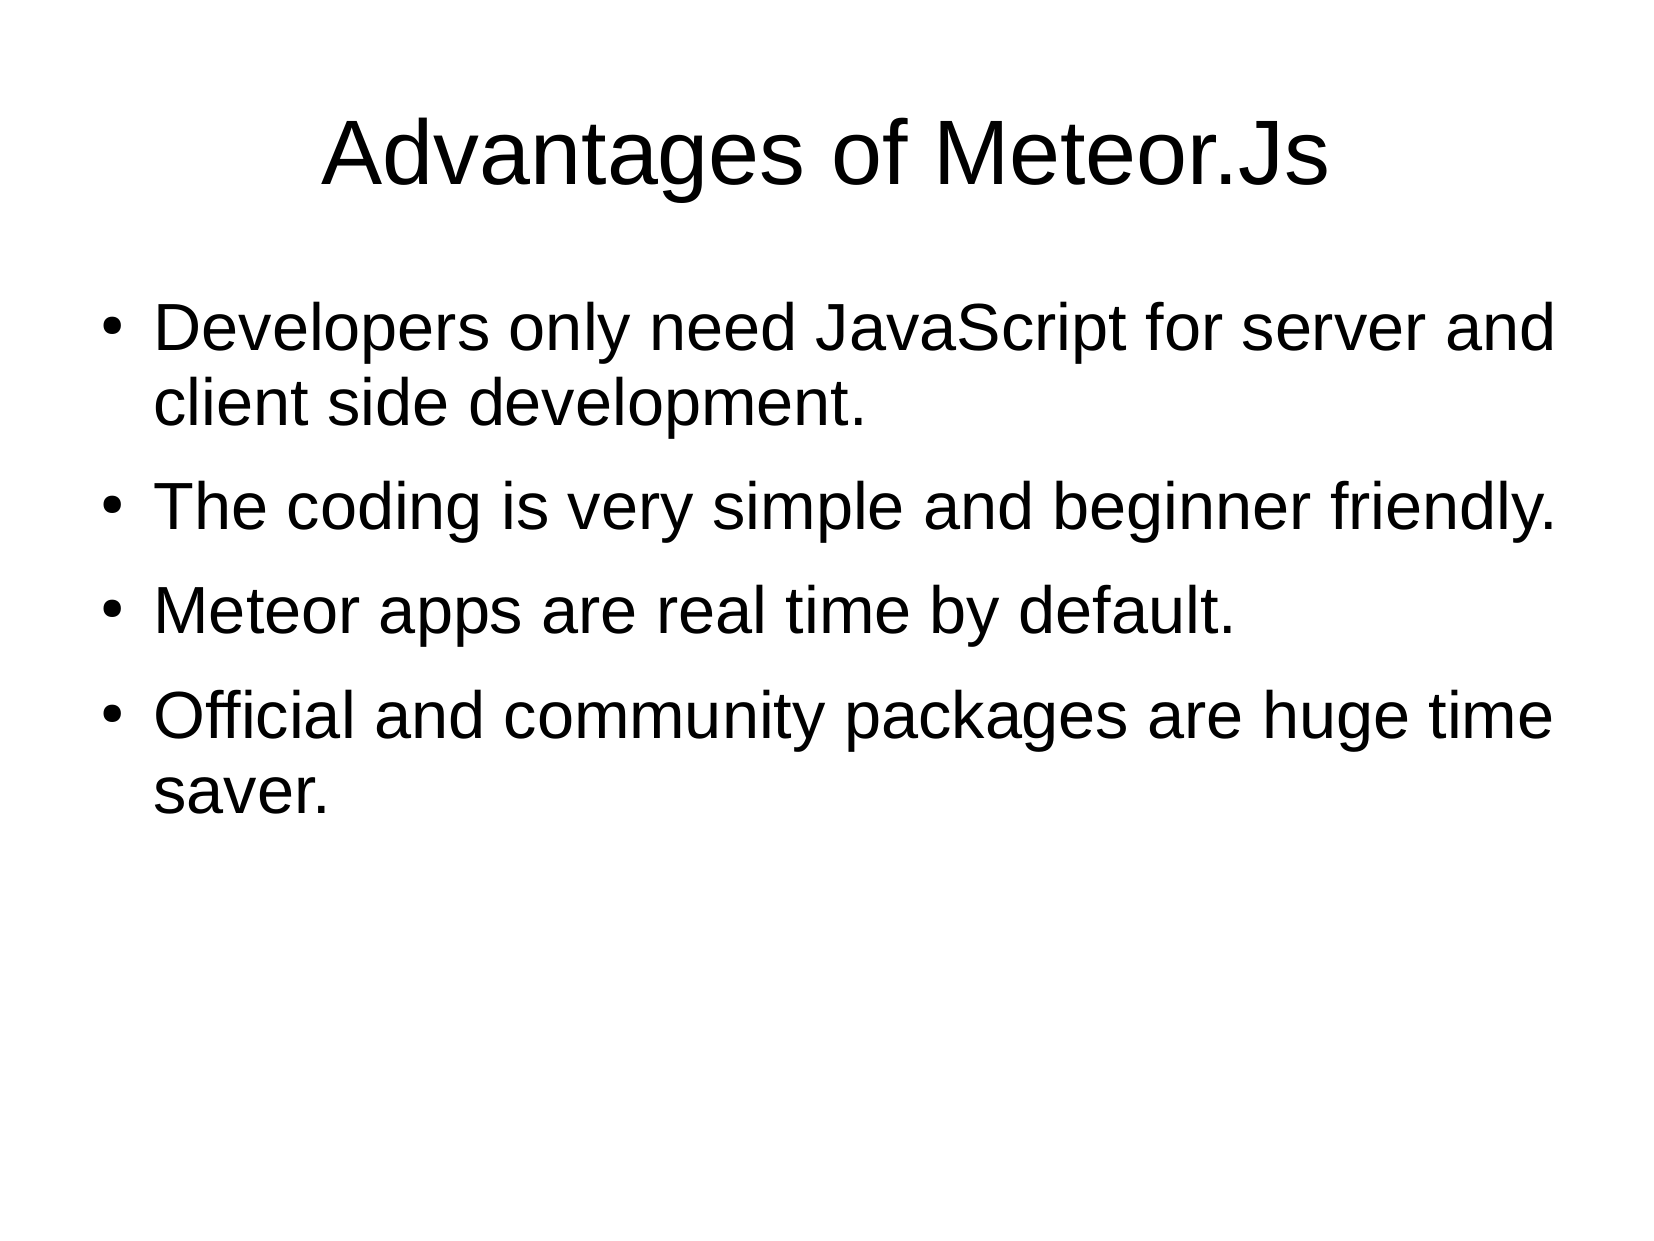

# Advantages of Meteor.Js
Developers only need JavaScript for server and client side development.
The coding is very simple and beginner friendly.
Meteor apps are real time by default.
Official and community packages are huge time saver.